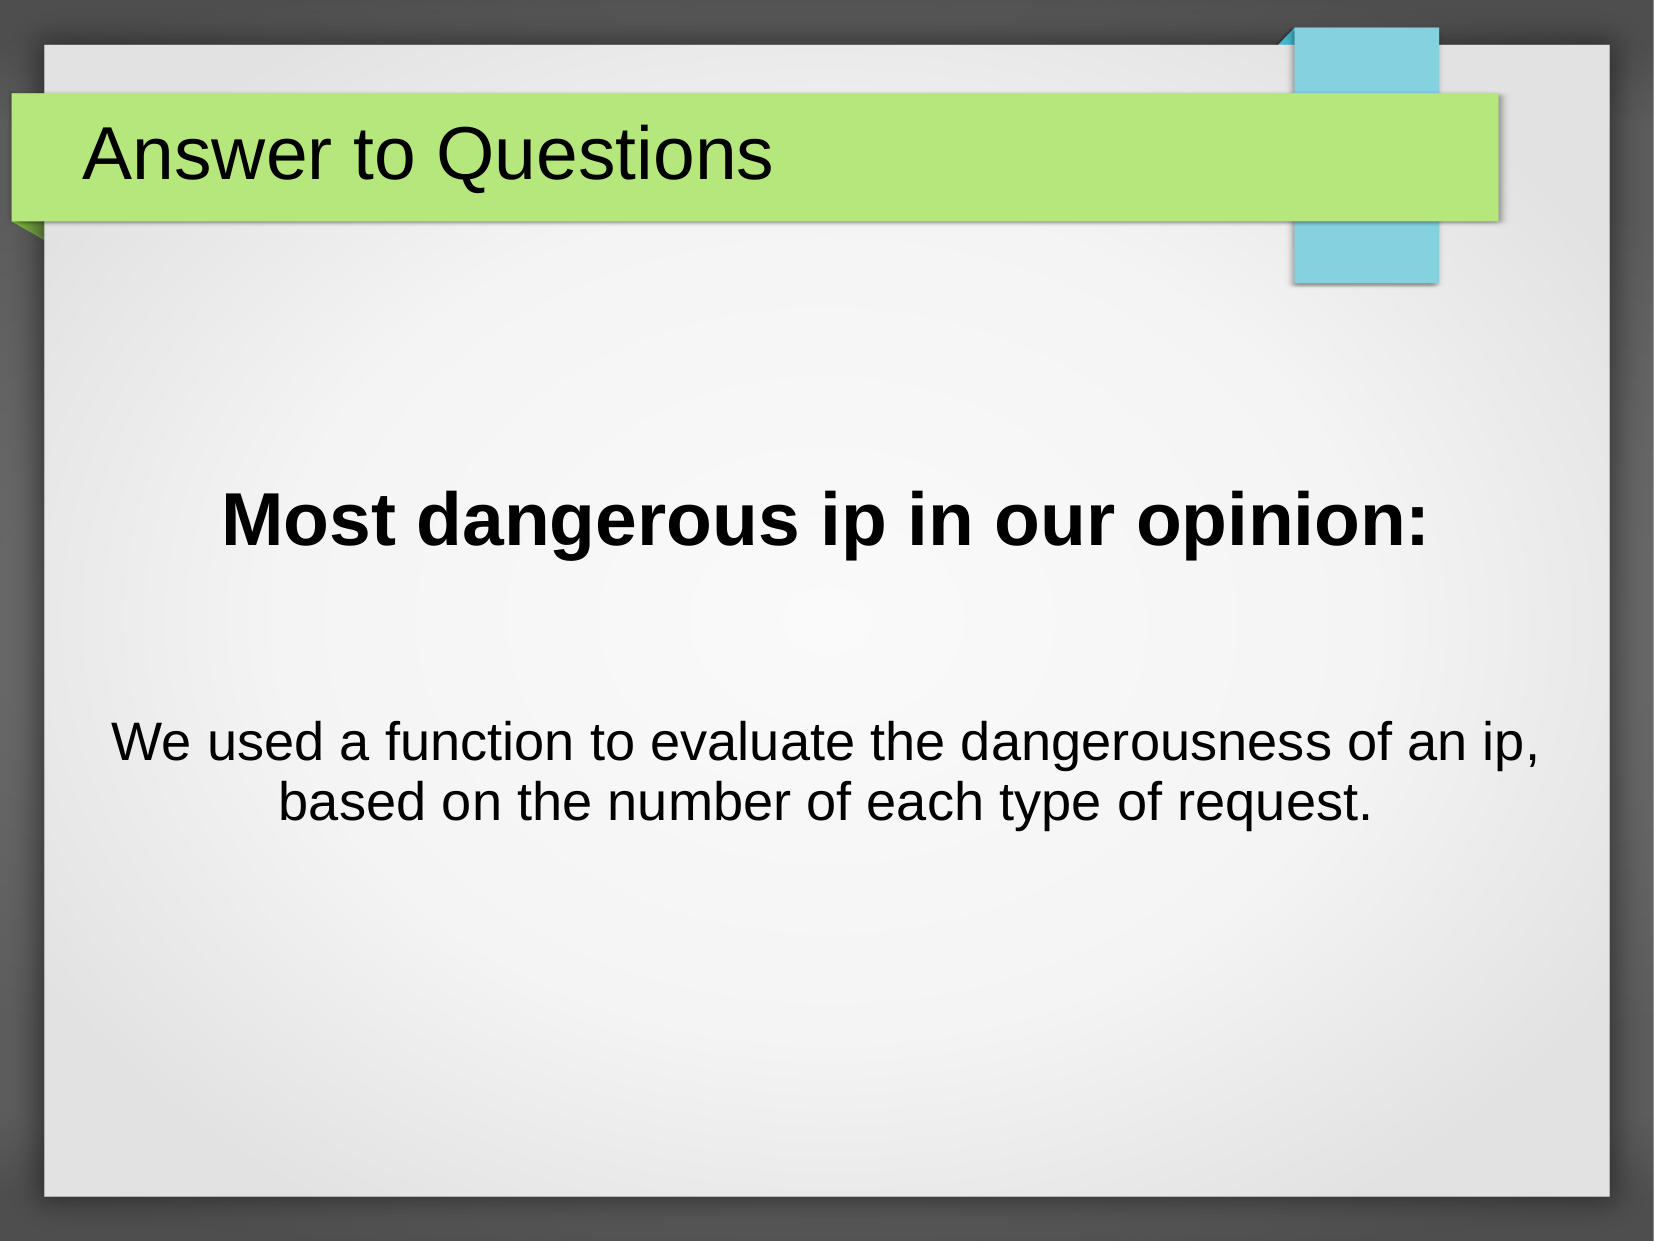

Answer to Questions
# Most dangerous ip in our opinion:
We used a function to evaluate the dangerousness of an ip, based on the number of each type of request.